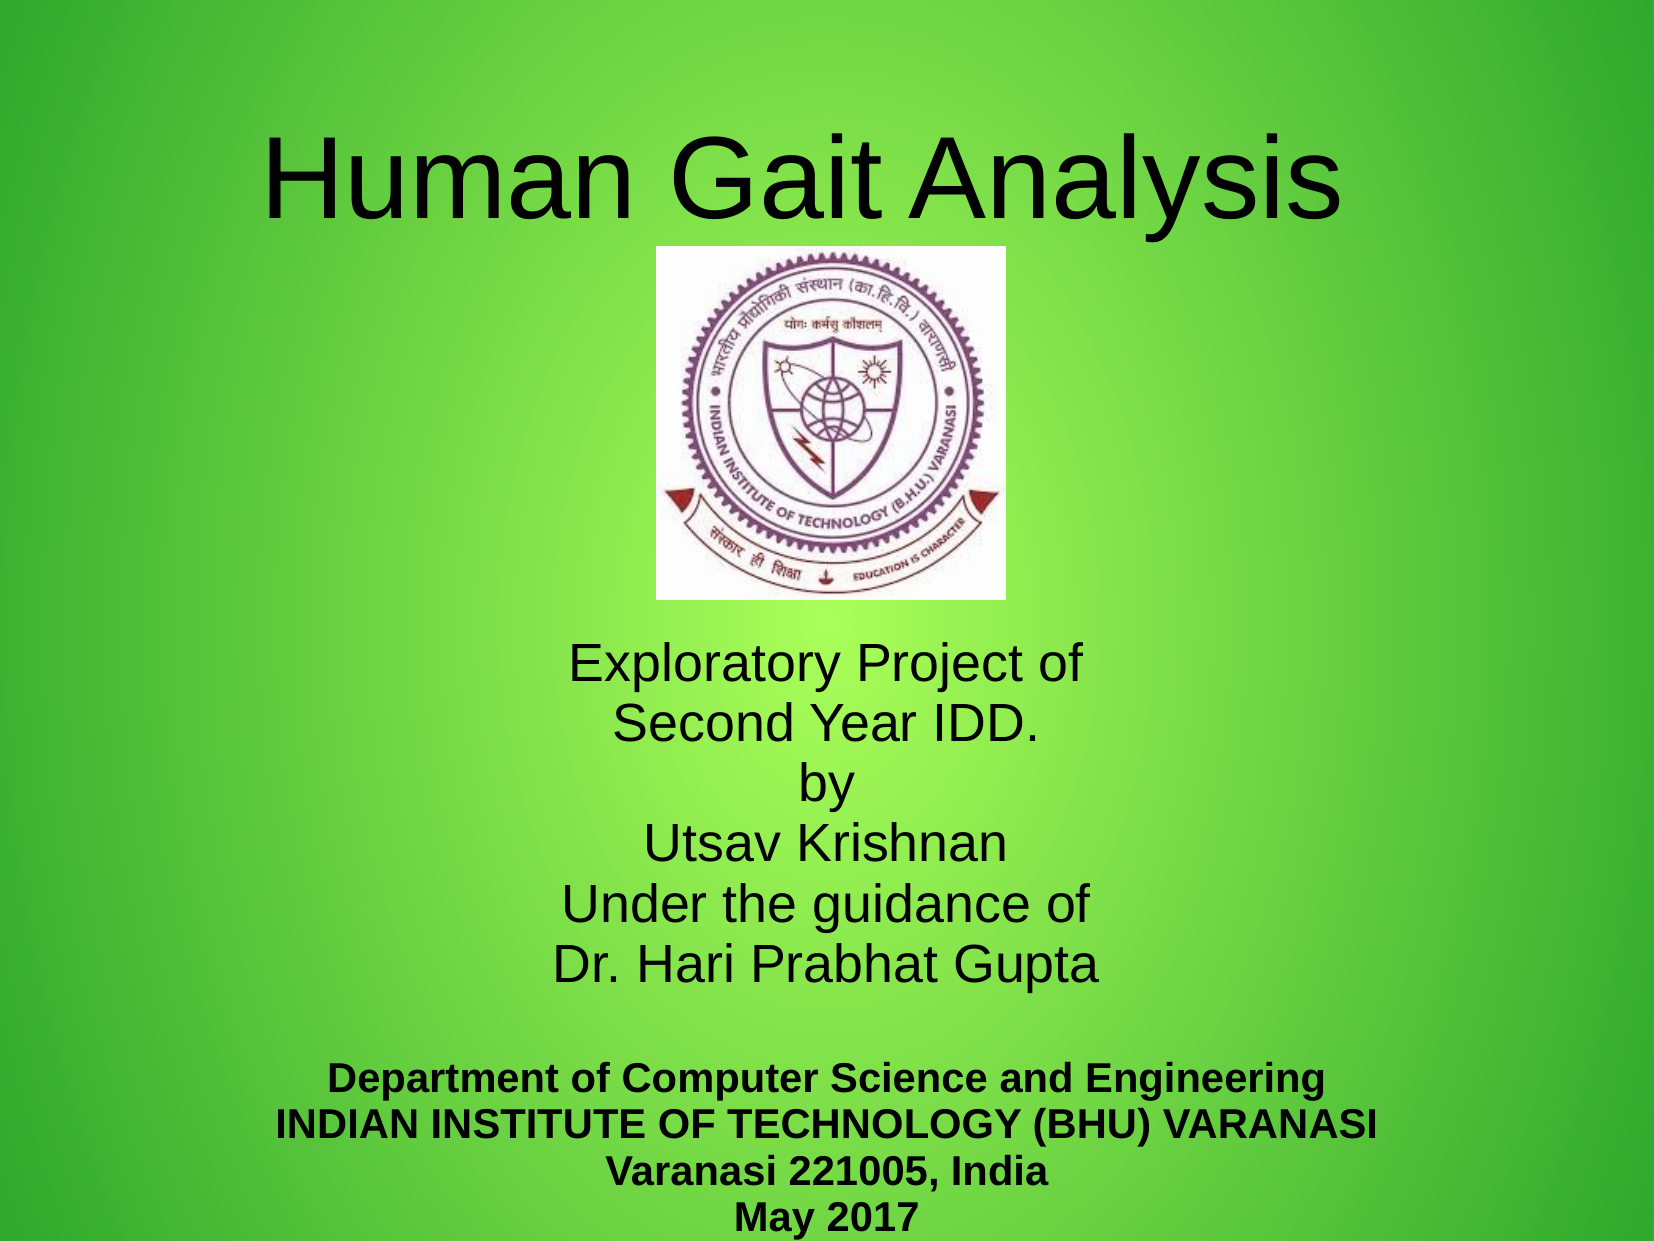

# Human Gait Analysis
Exploratory Project of
Second Year IDD.
by
Utsav Krishnan
Under the guidance of
Dr. Hari Prabhat Gupta
Department of Computer Science and Engineering
INDIAN INSTITUTE OF TECHNOLOGY (BHU) VARANASI
Varanasi 221005, India
May 2017